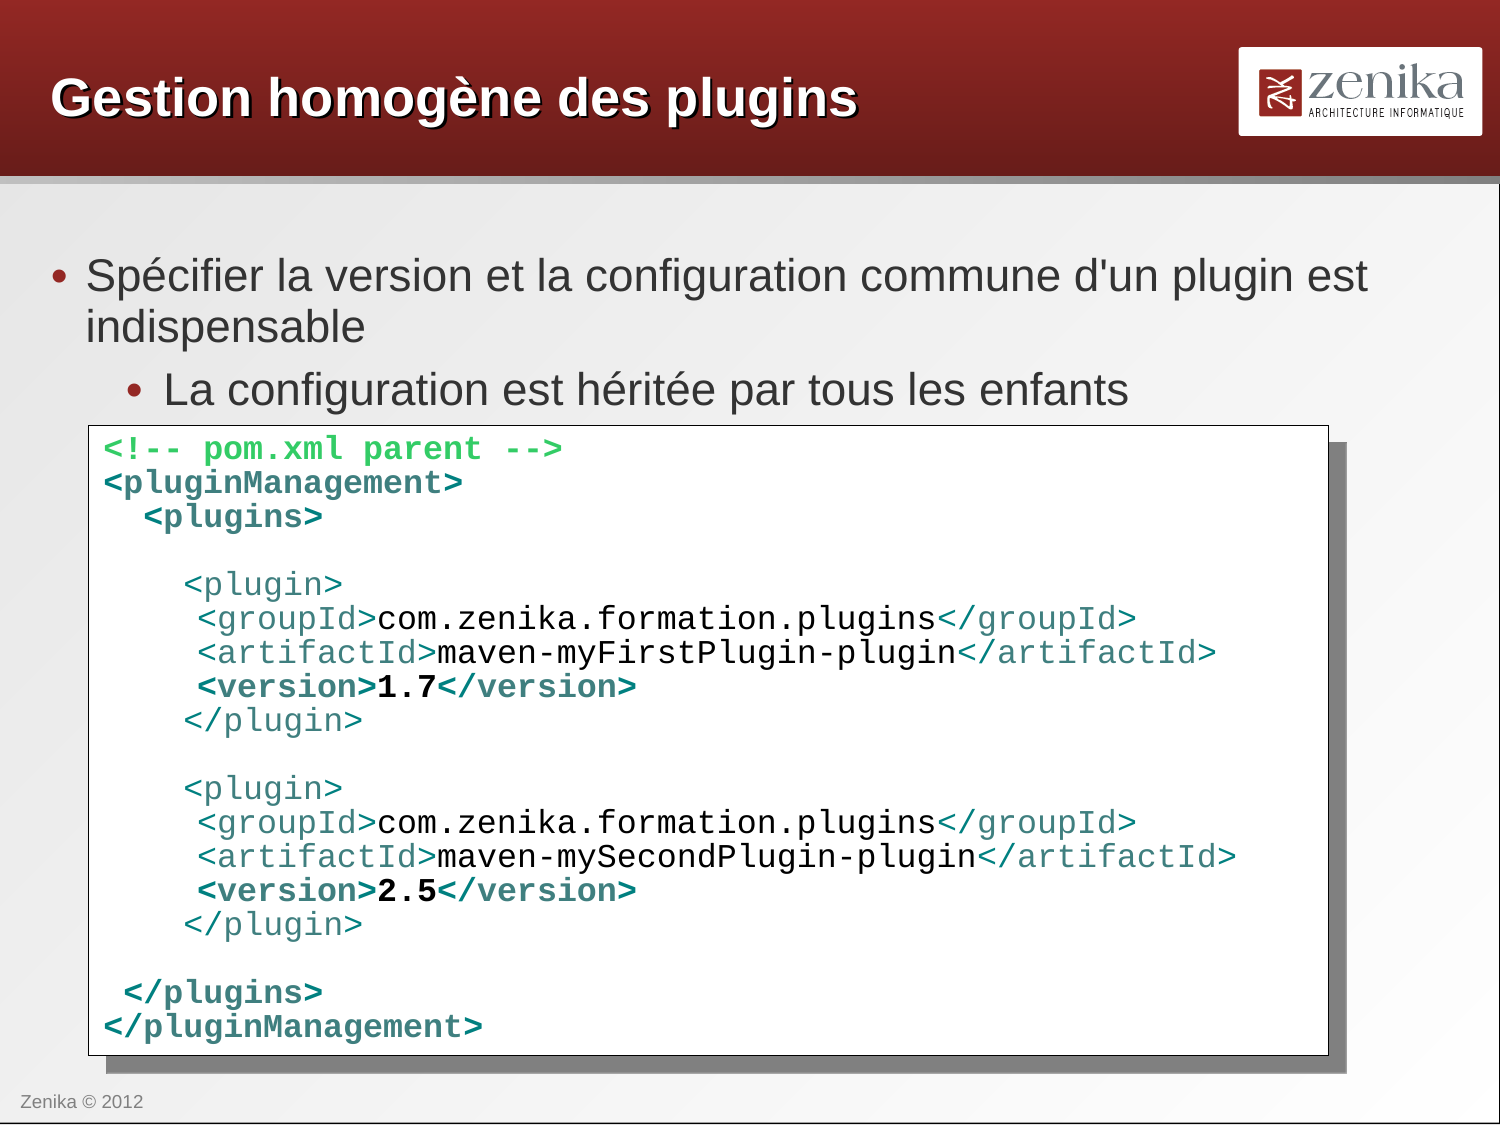

# Gestion homogène des plugins
Spécifier la version et la configuration commune d'un plugin est indispensable
La configuration est héritée par tous les enfants
<!-- pom.xml parent -->
<pluginManagement>
 <plugins>
 <plugin>
	 <groupId>com.zenika.formation.plugins</groupId>
	 <artifactId>maven-myFirstPlugin-plugin</artifactId>
	 <version>1.7</version>
 </plugin>
 <plugin>
	 <groupId>com.zenika.formation.plugins</groupId>
	 <artifactId>maven-mySecondPlugin-plugin</artifactId>
	 <version>2.5</version>
 </plugin>
 </plugins>
</pluginManagement>